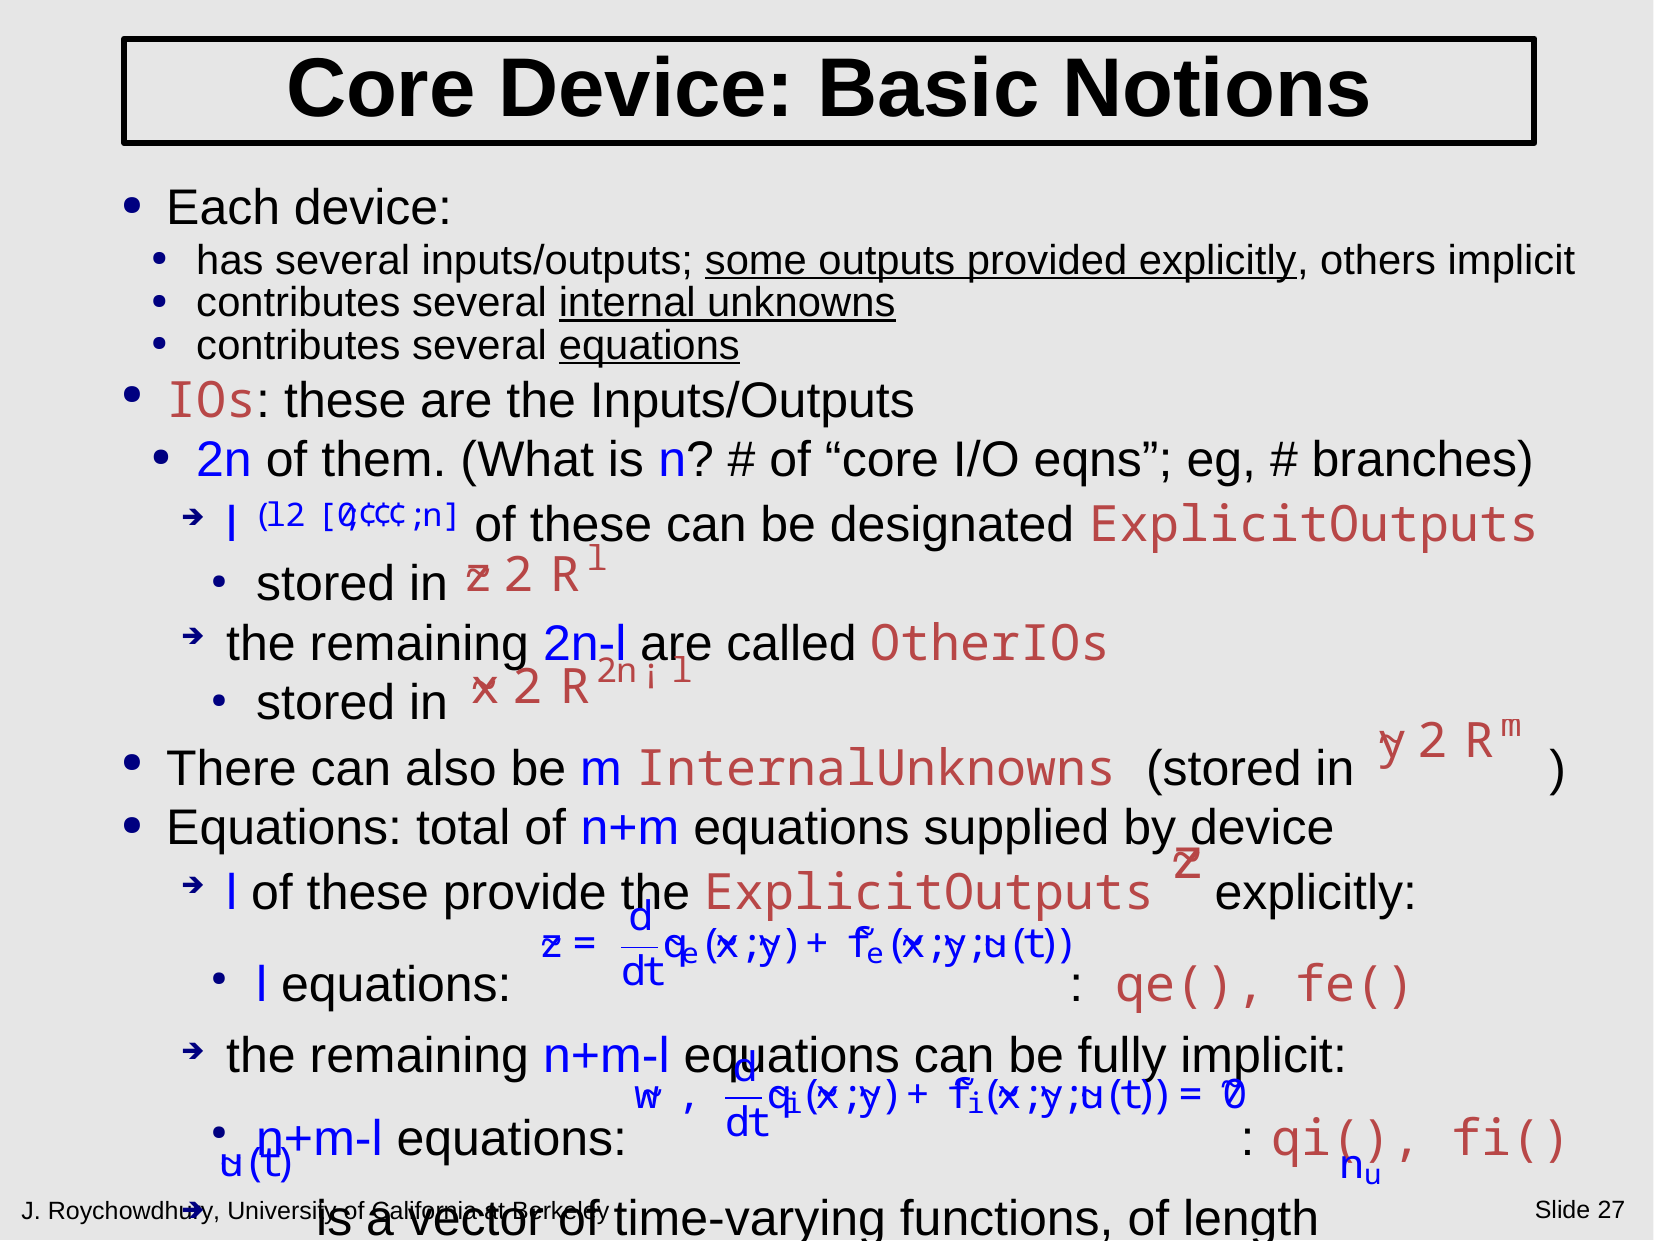

# Core Device: Basic Notions
Each device:
has several inputs/outputs; some outputs provided explicitly, others implicit
contributes several internal unknowns
contributes several equations
IOs: these are the Inputs/Outputs
2n of them. (What is n? # of “core I/O eqns”; eg, # branches)
l of these can be designated ExplicitOutputs
stored in
the remaining 2n-l are called OtherIOs
stored in
There can also be m InternalUnknowns (stored in )
Equations: total of n+m equations supplied by device
l of these provide the ExplicitOutputs explicitly:
l equations: : qe(), fe()
the remaining n+m-l equations can be fully implicit:
n+m-l equations: : qi(), fi()
 is a vector of time-varying functions, of length